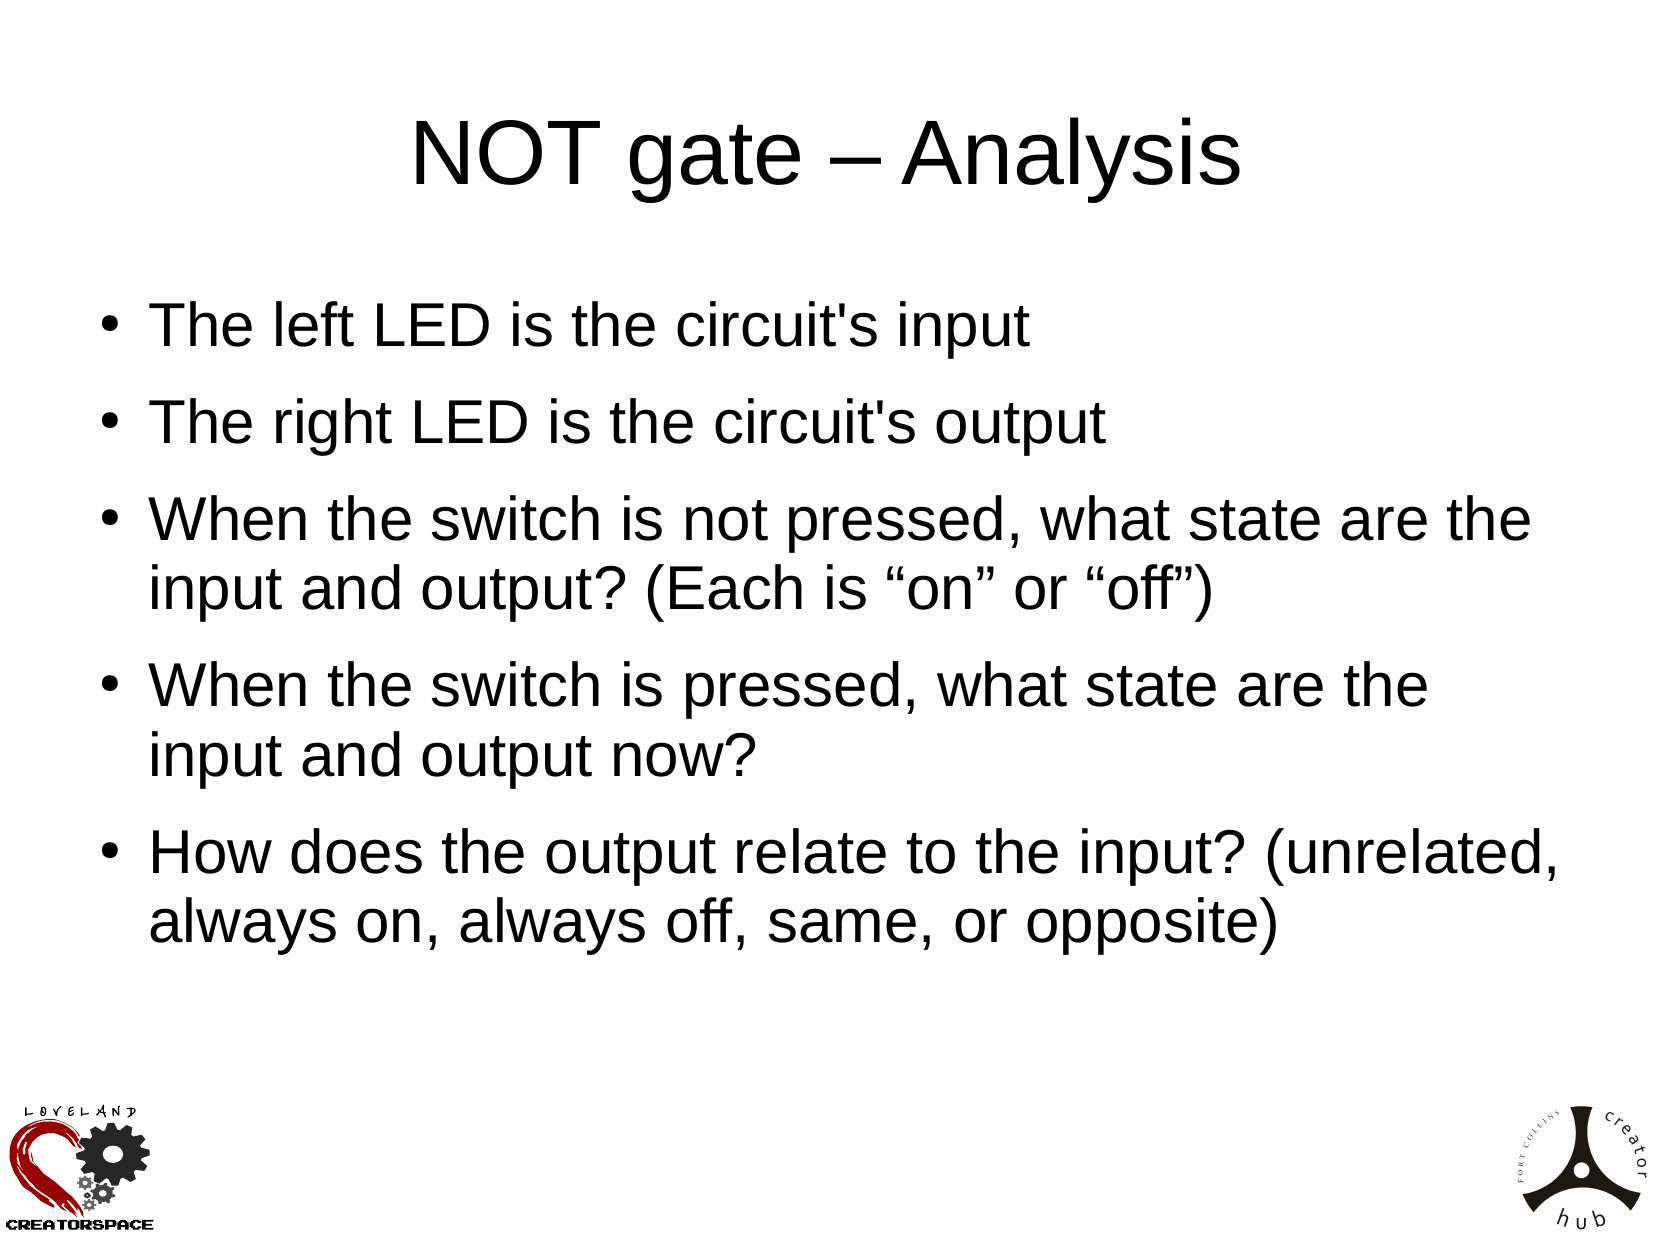

# NOT gate – Analysis
The left LED is the circuit's input
The right LED is the circuit's output
When the switch is not pressed, what state are the input and output? (Each is “on” or “off”)
When the switch is pressed, what state are the input and output now?
How does the output relate to the input? (unrelated, always on, always off, same, or opposite)